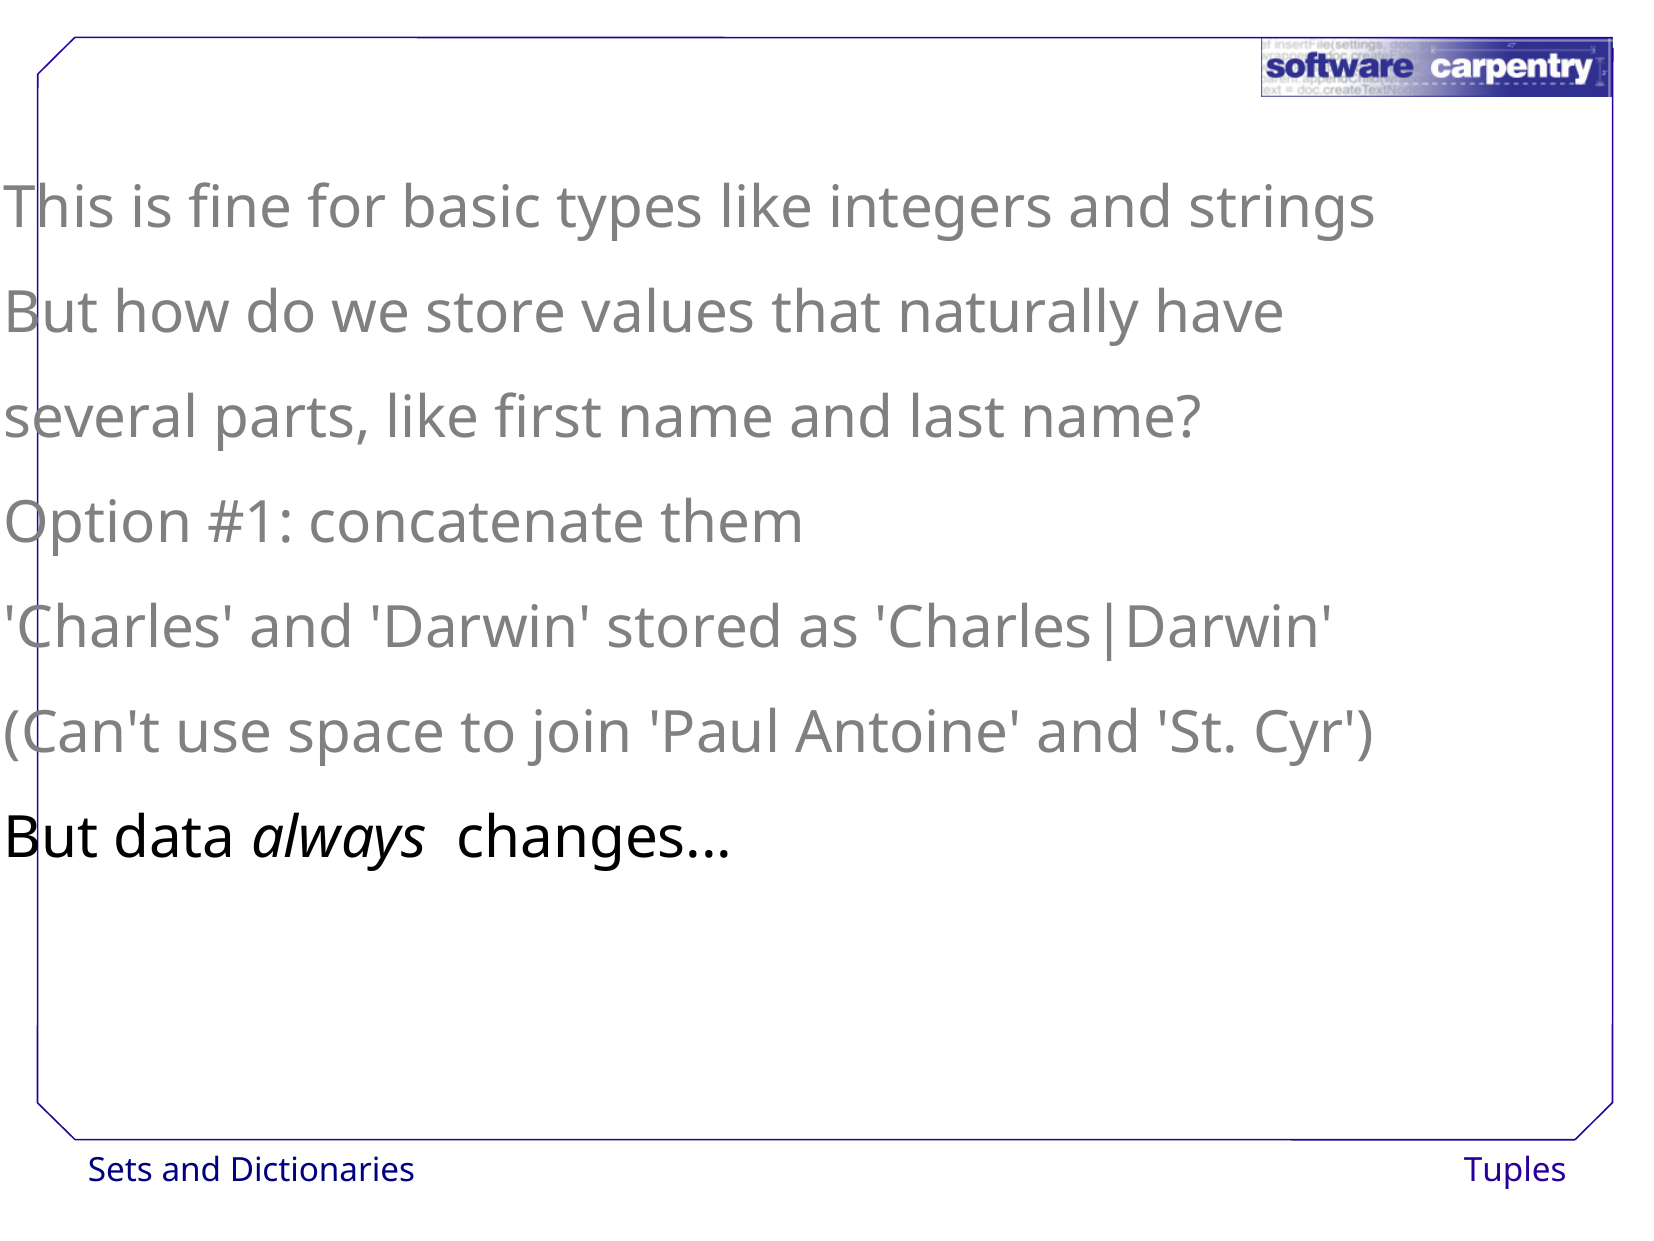

This is fine for basic types like integers and strings
But how do we store values that naturally have
several parts, like first name and last name?
Option #1: concatenate them
'Charles' and 'Darwin' stored as 'Charles|Darwin'
(Can't use space to join 'Paul Antoine' and 'St. Cyr')
But data always changes...